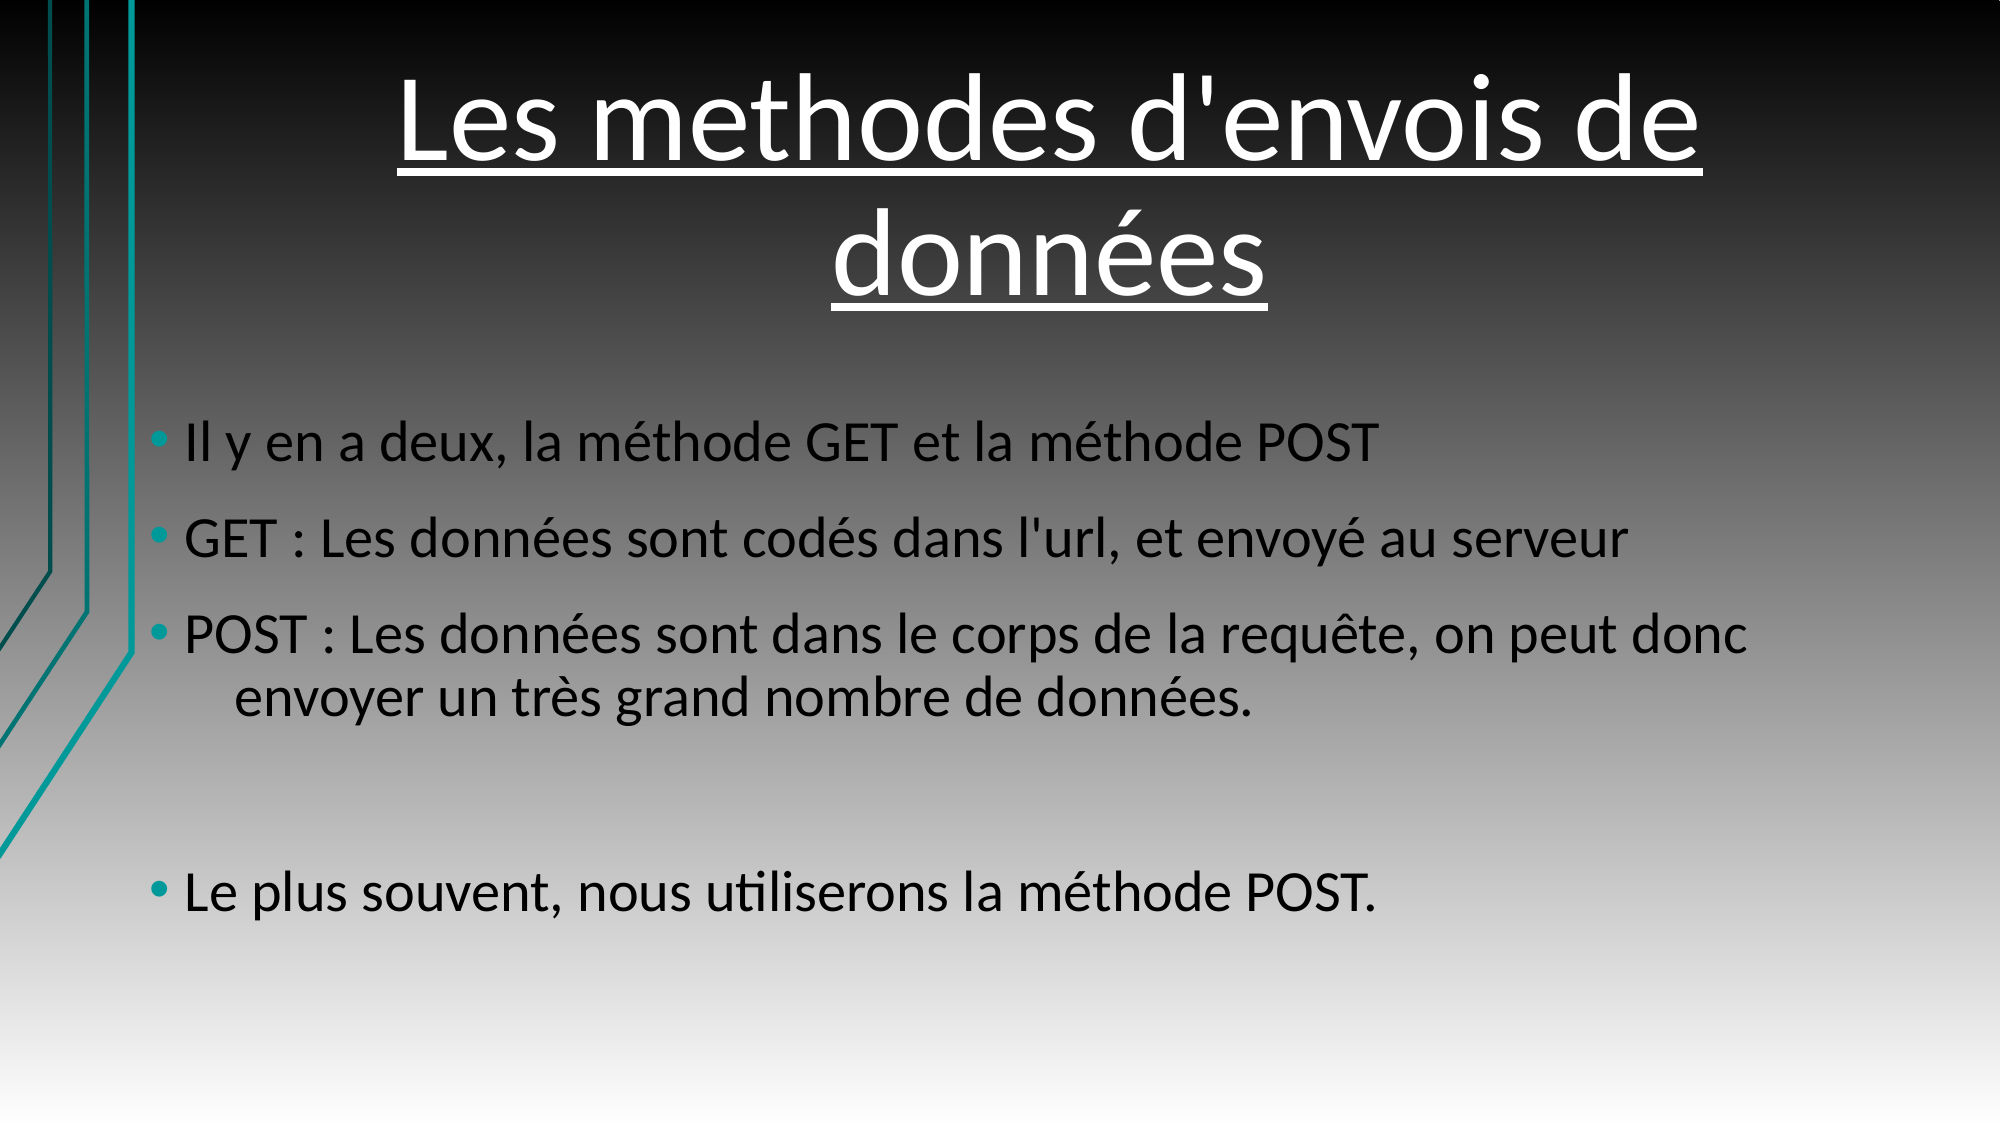

# Les methodes d'envois de données
Il y en a deux, la méthode GET et la méthode POST
GET : Les données sont codés dans l'url, et envoyé au serveur
POST : Les données sont dans le corps de la requête, on peut donc envoyer un très grand nombre de données.
Le plus souvent, nous utiliserons la méthode POST.